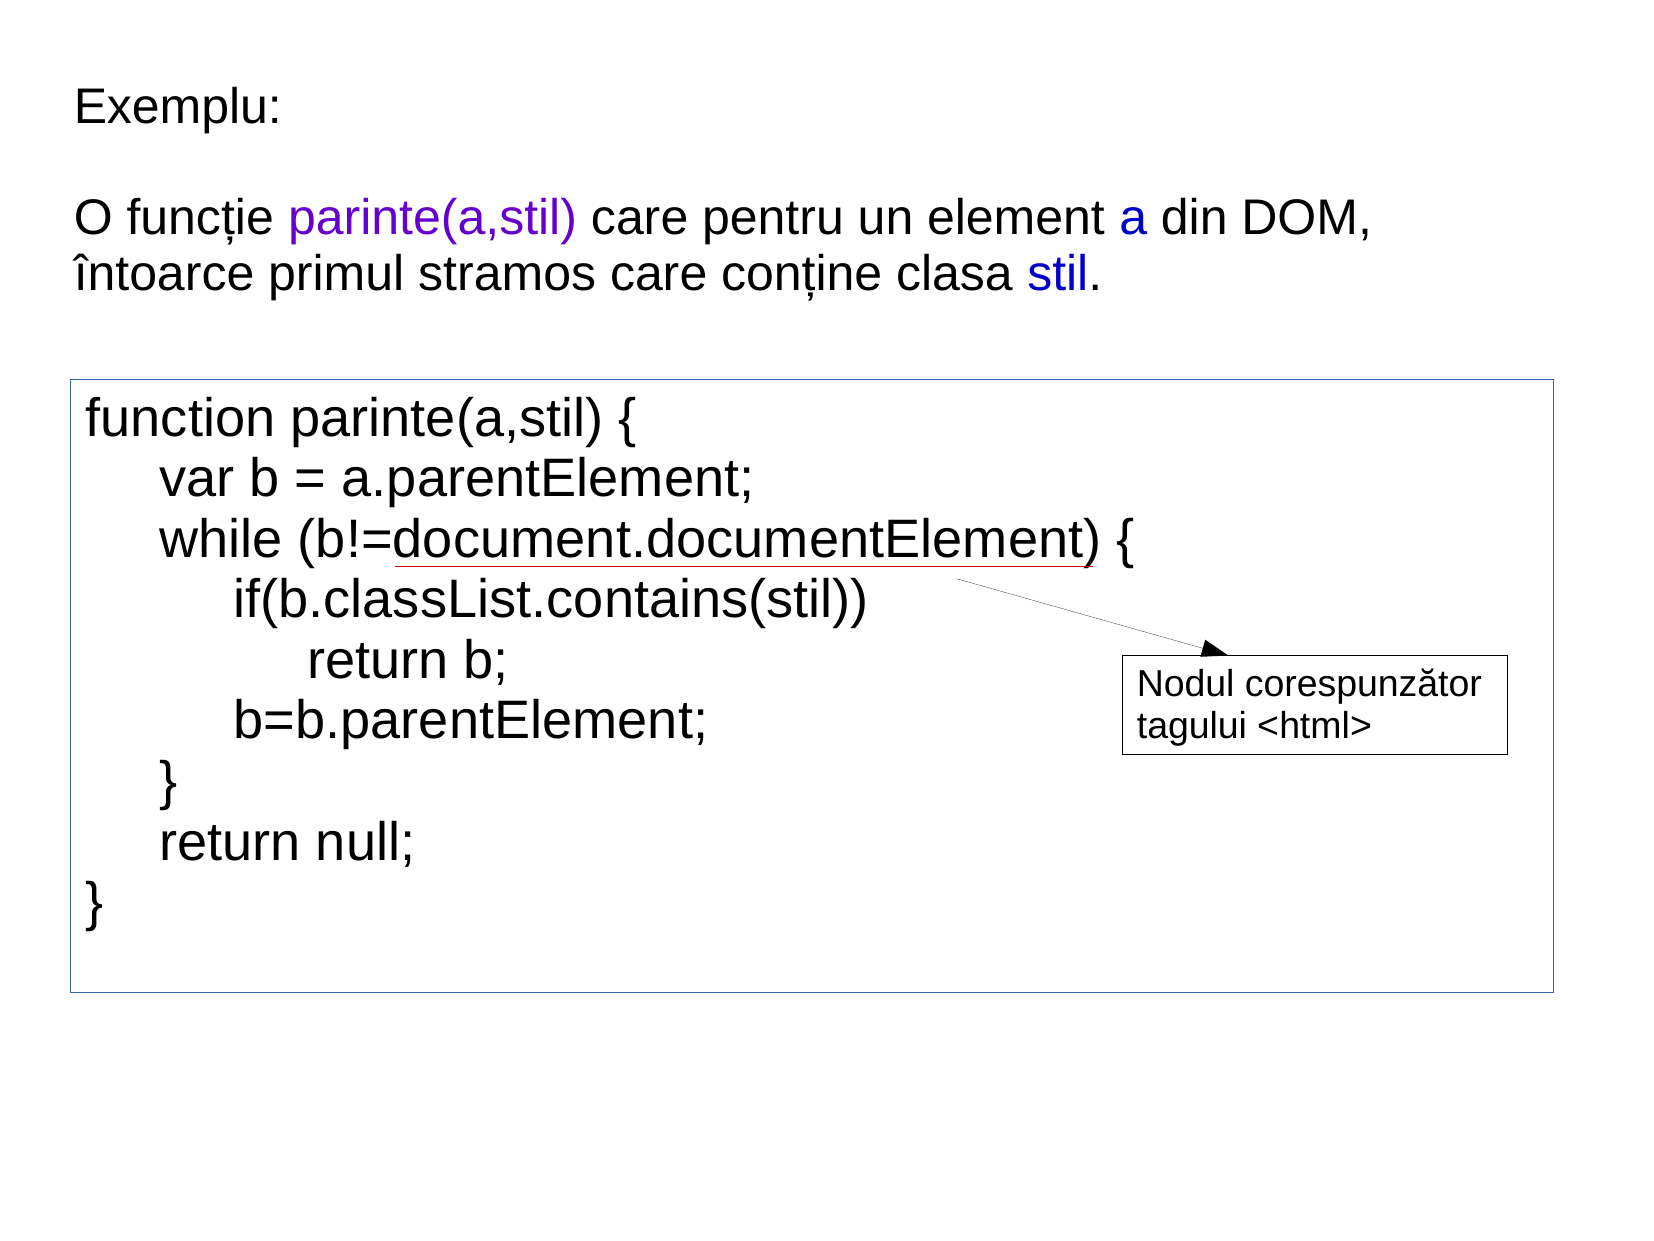

Exemplu:
O funcție parinte(a,stil) care pentru un element a din DOM,
întoarce primul stramos care conține clasa stil.
function parinte(a,stil) {
	var b = a.parentElement;
 	while (b!=document.documentElement) {
		if(b.classList.contains(stil))
			return b;
		b=b.parentElement;
	}
	return null;
}
Nodul corespunzător
tagului <html>